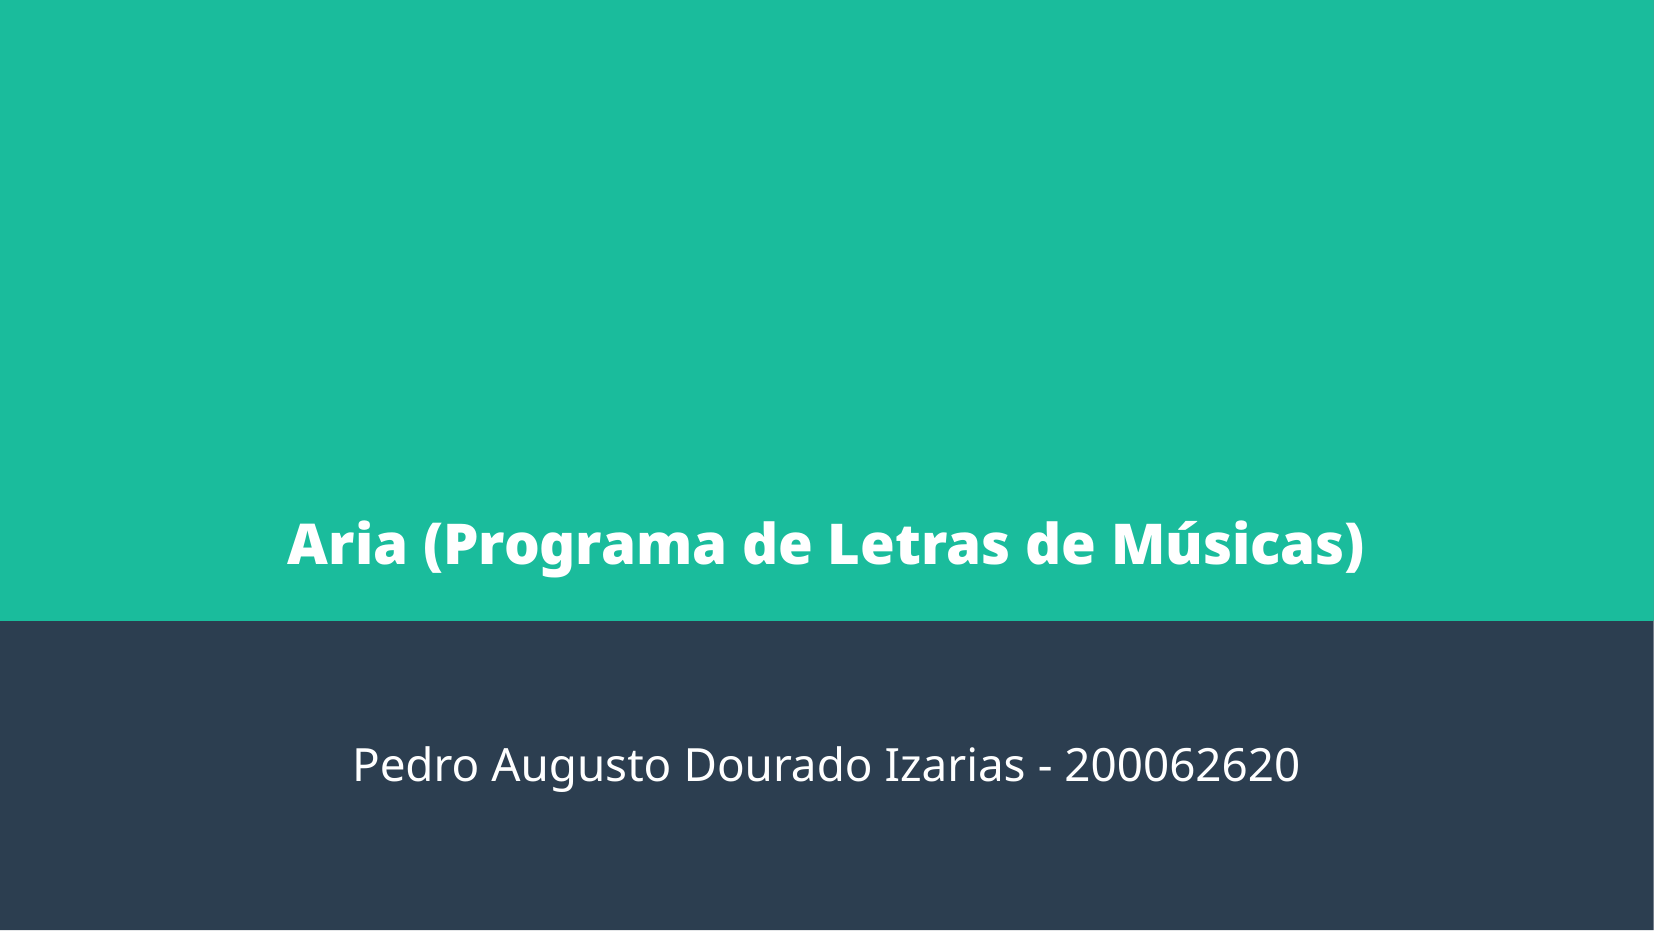

# Aria (Programa de Letras de Músicas)
Pedro Augusto Dourado Izarias - 200062620